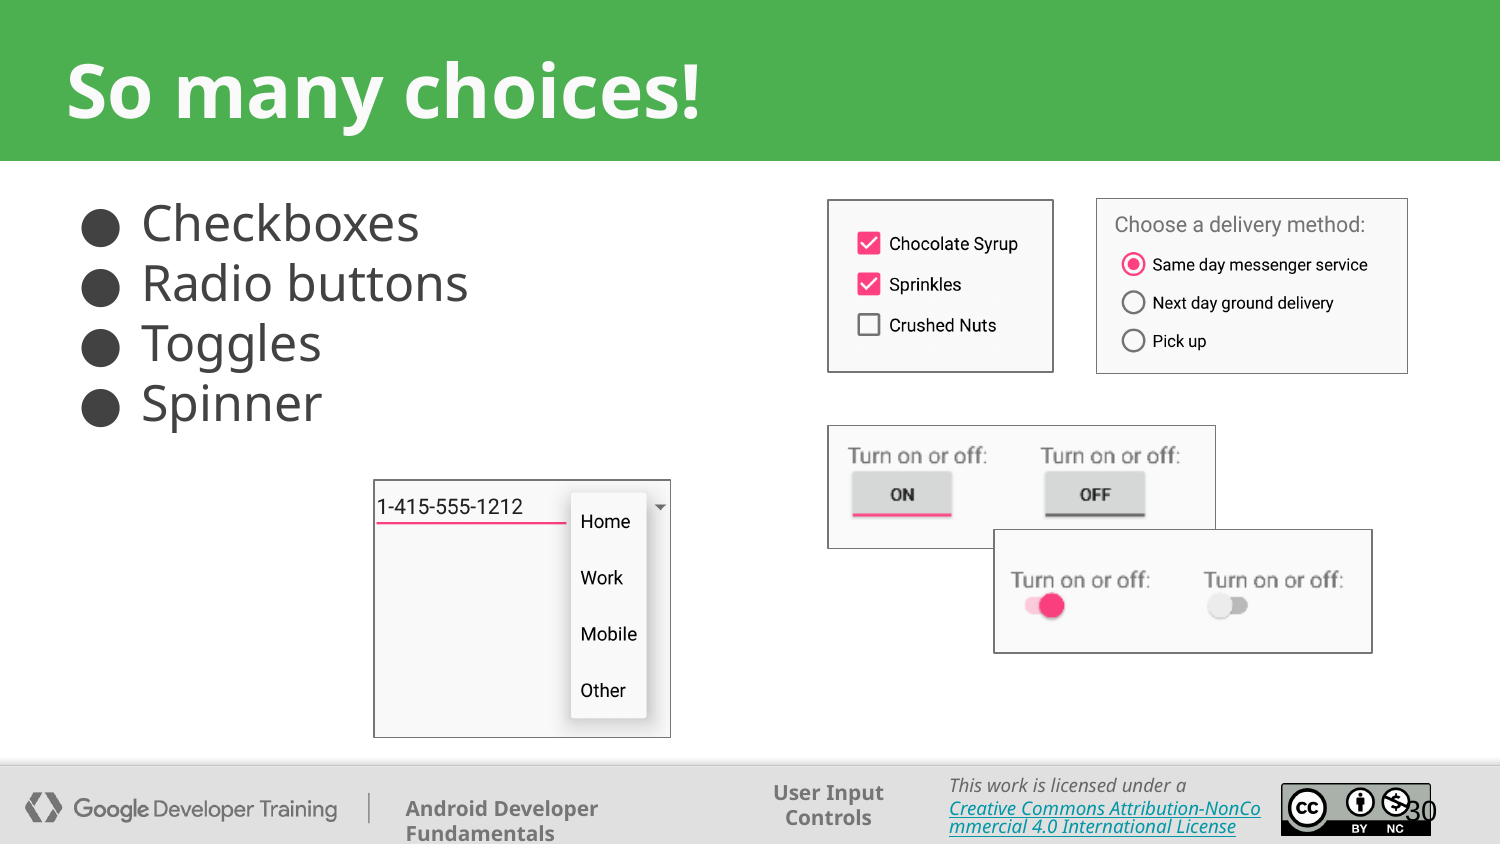

# So many choices!
Checkboxes
Radio buttons
Toggles
Spinner